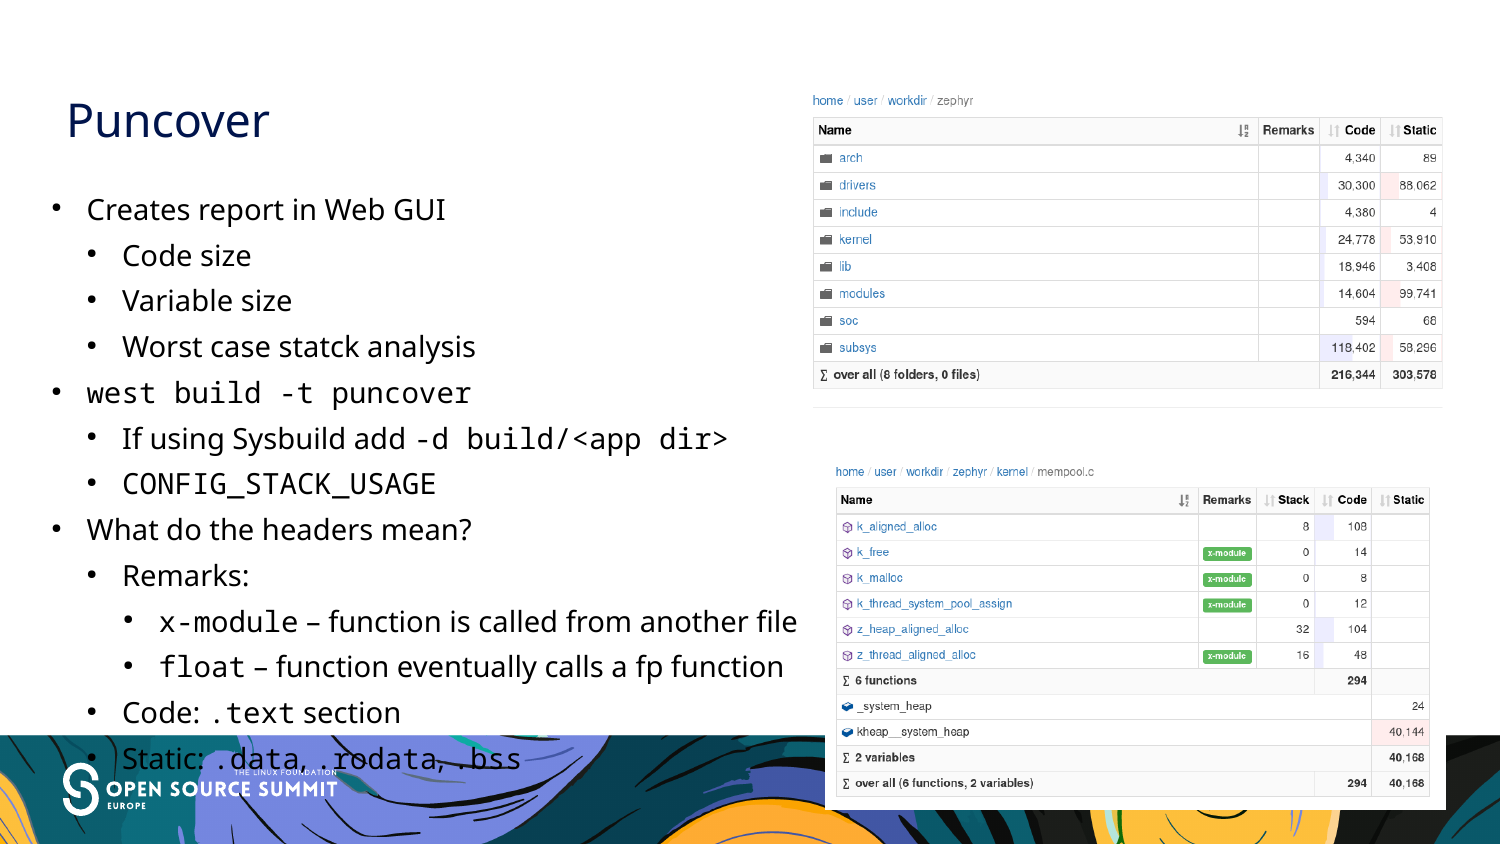

# Puncover
Creates report in Web GUI
Code size
Variable size
Worst case statck analysis
west build -t puncover
If using Sysbuild add -d build/<app dir>
CONFIG_STACK_USAGE
What do the headers mean?
Remarks:
x-module – function is called from another file
float – function eventually calls a fp function
Code: .text section
Static: .data, .rodata, .bss